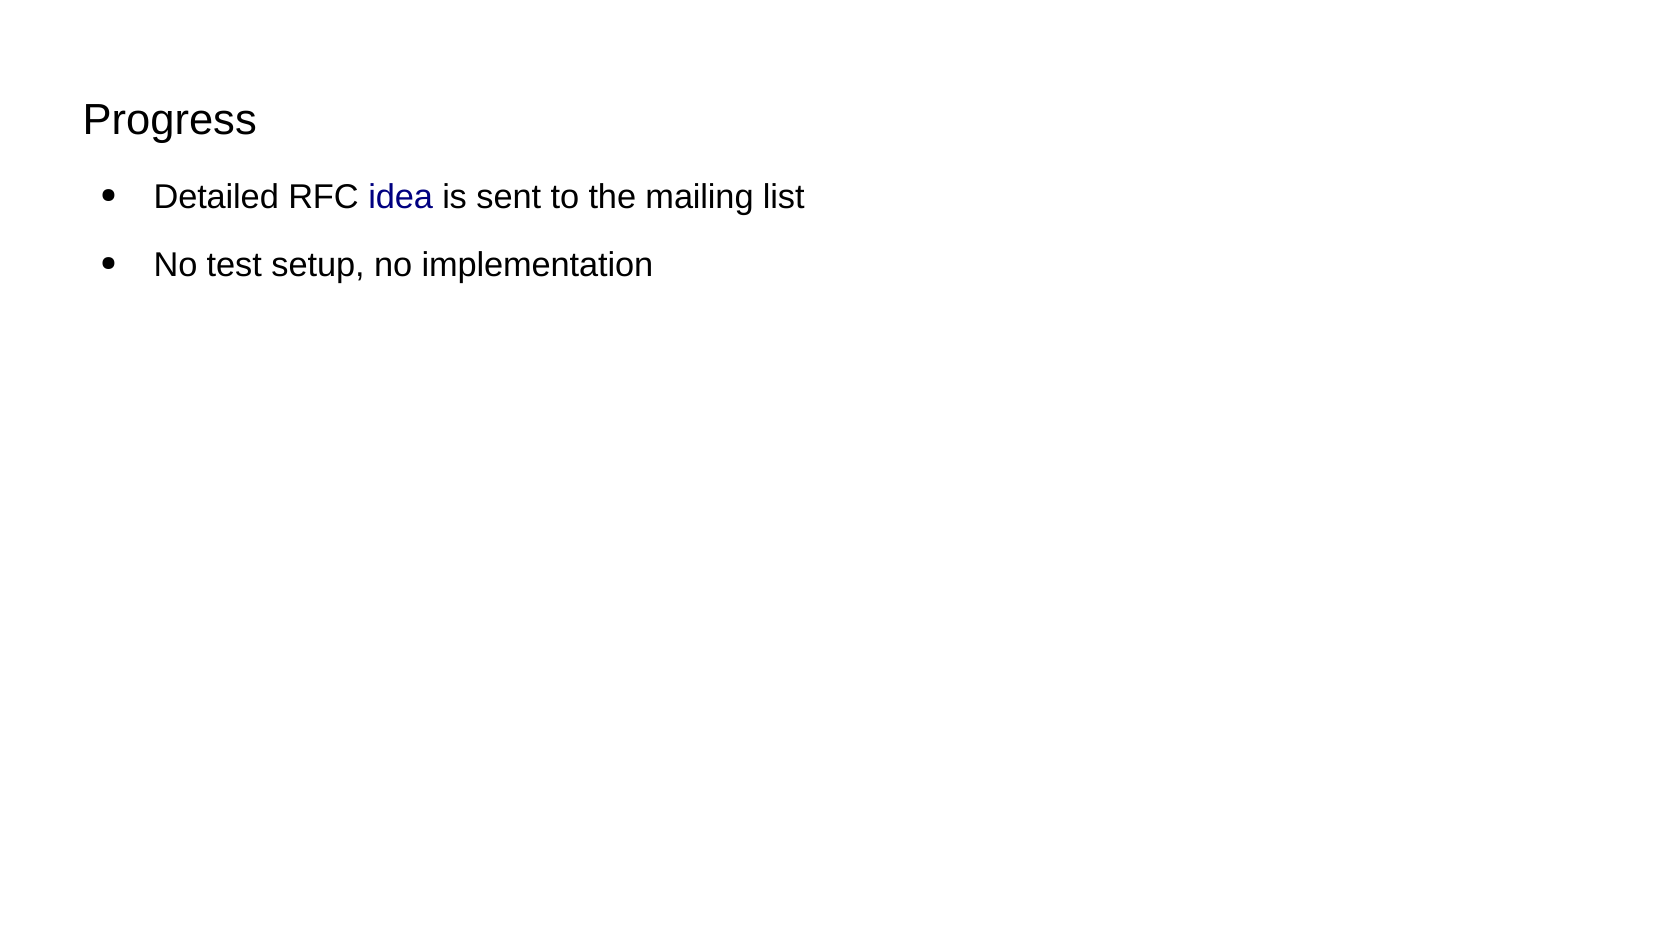

# Progress
Detailed RFC idea is sent to the mailing list
No test setup, no implementation